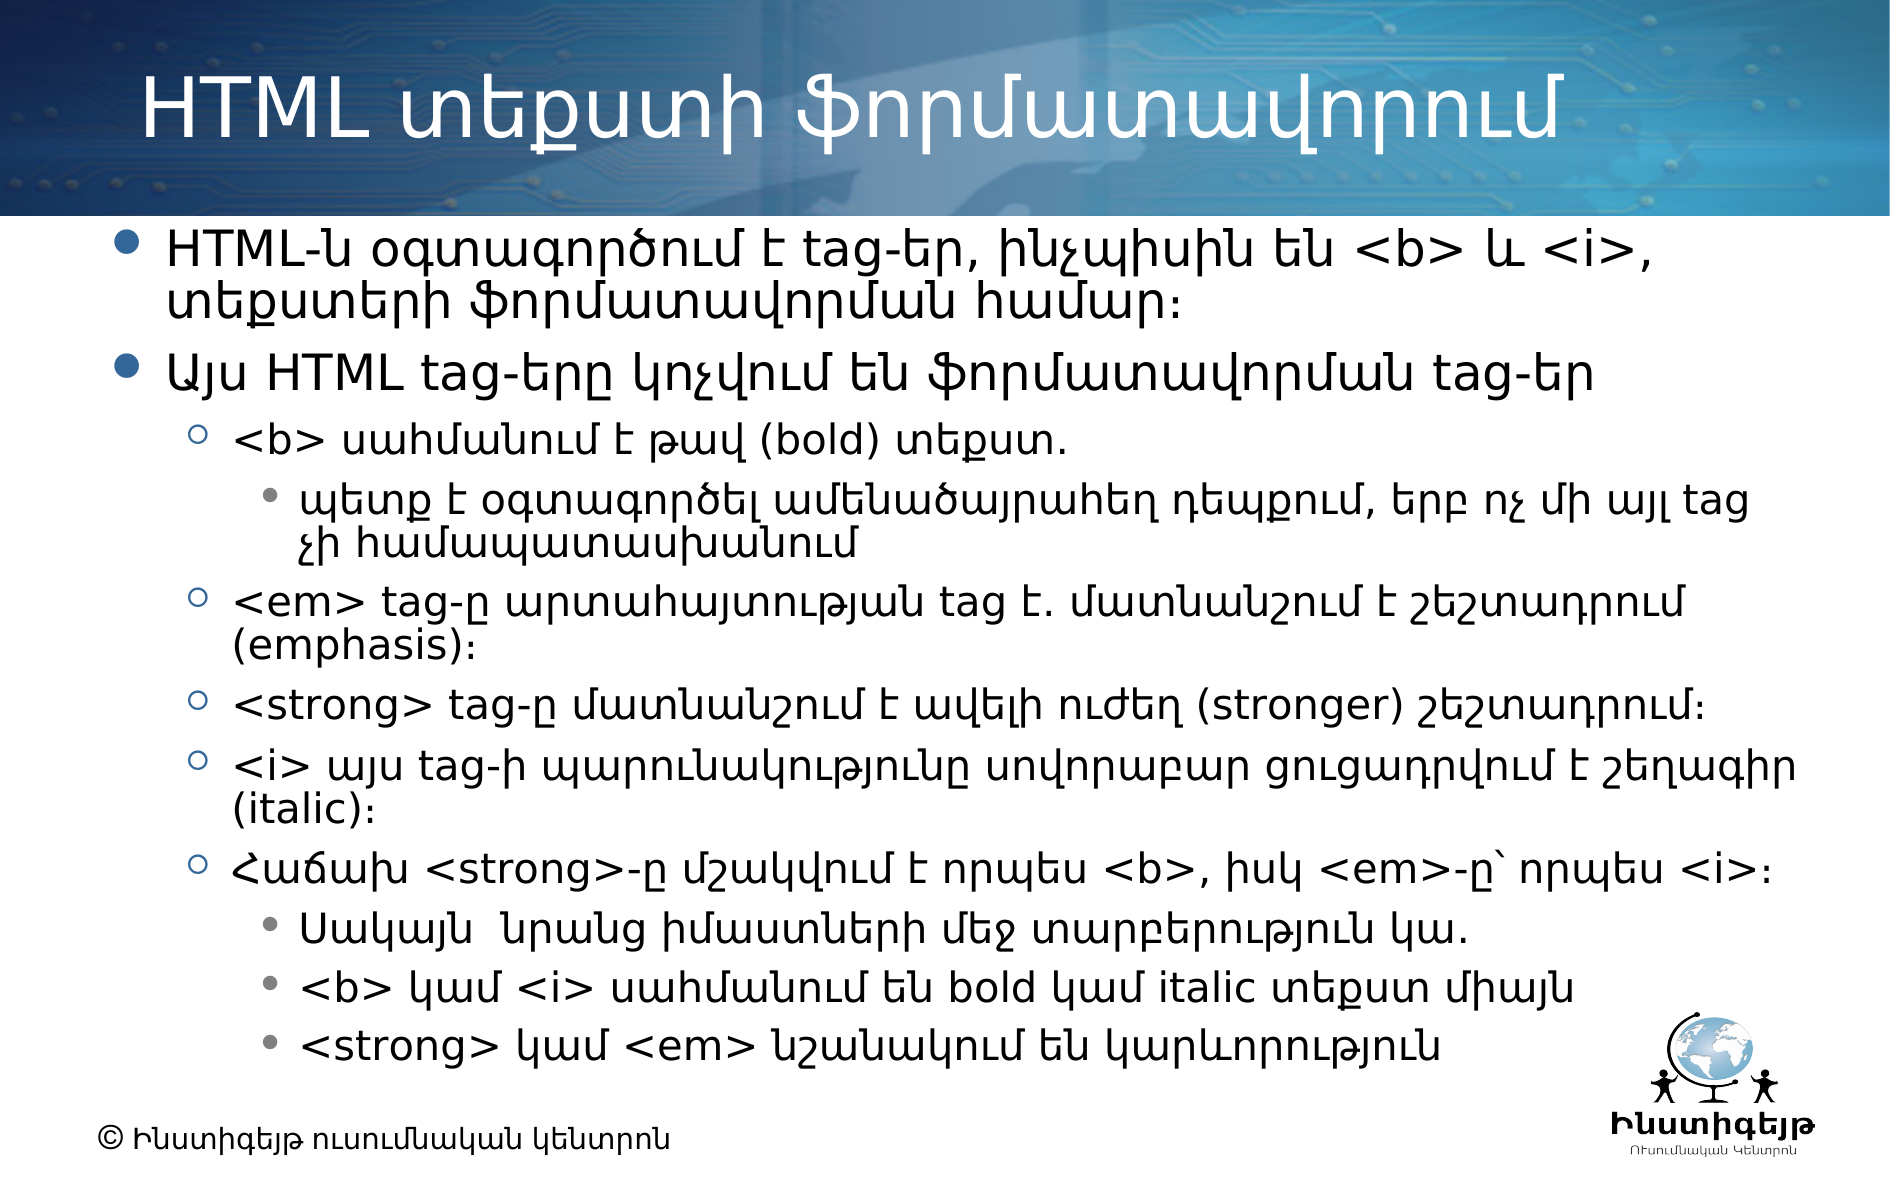

HTML տեքստի ֆորմատավորում
# HTML-ն օգտագործում է tag-եր, ինչպիսին են <b> և <i>, տեքստերի ֆորմատավորման համար։
Այս HTML tag-երը կոչվում են ֆորմատավորման tag-եր
<b> սահմանում է թավ (bold) տեքստ․
պետք է օգտագործել ամենածայրահեղ դեպքում, երբ ոչ մի այլ tag չի համապատասխանում
<em> tag-ը արտահայտության tag է․ մատնանշում է շեշտադրում (emphasis)։
<strong> tag-ը մատնանշում է ավելի ուժեղ (stronger) շեշտադրում։
<i> այս tag-ի պարունակությունը սովորաբար ցուցադրվում է շեղագիր (italic)։
Հաճախ <strong>-ը մշակվում է որպես <b>, իսկ <em>-ը՝ որպես <i>։
Սակայն նրանց իմաստների մեջ տարբերություն կա․
<b> կամ <i> սահմանում են bold կամ italic տեքստ միայն
<strong> կամ <em> նշանակում են կարևորություն